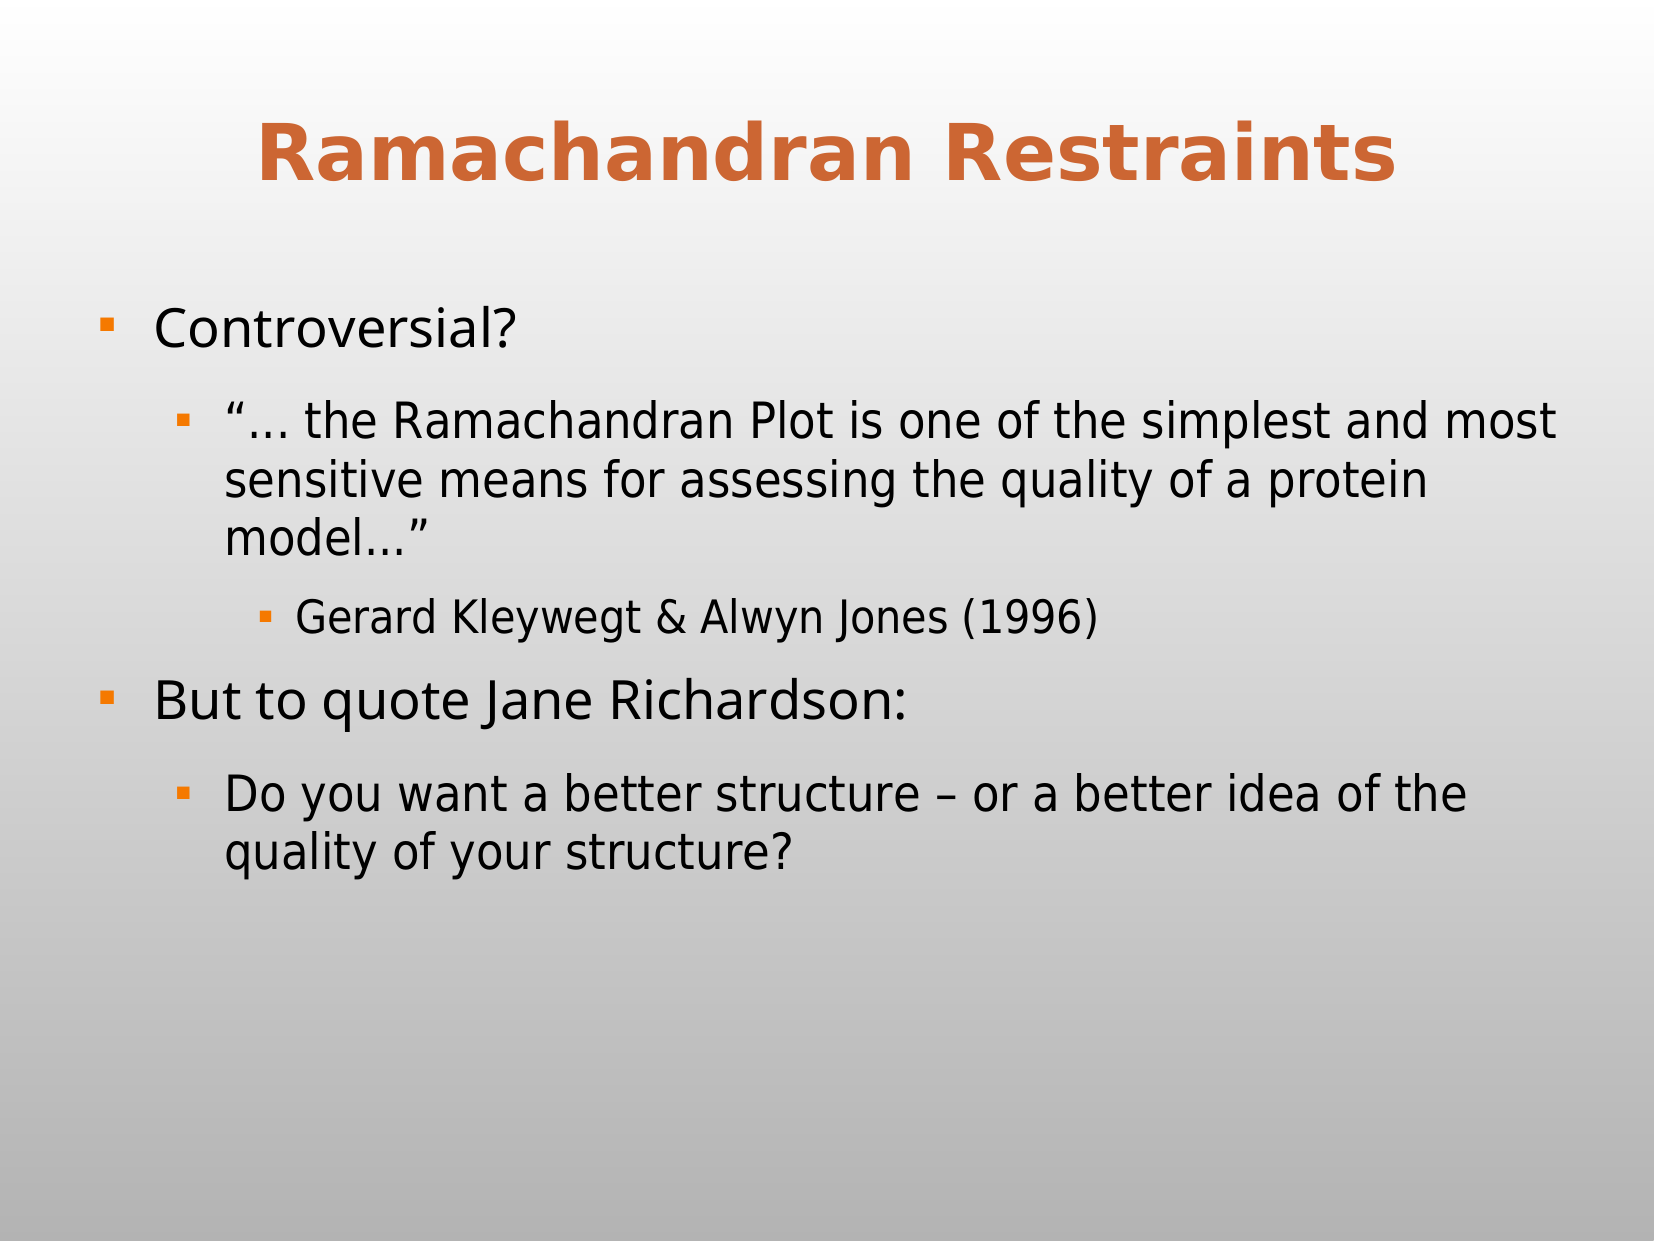

# Ramachandran Restraints
Controversial?
“... the Ramachandran Plot is one of the simplest and most sensitive means for assessing the quality of a protein model...”
Gerard Kleywegt & Alwyn Jones (1996)
But to quote Jane Richardson:
Do you want a better structure – or a better idea of the quality of your structure?